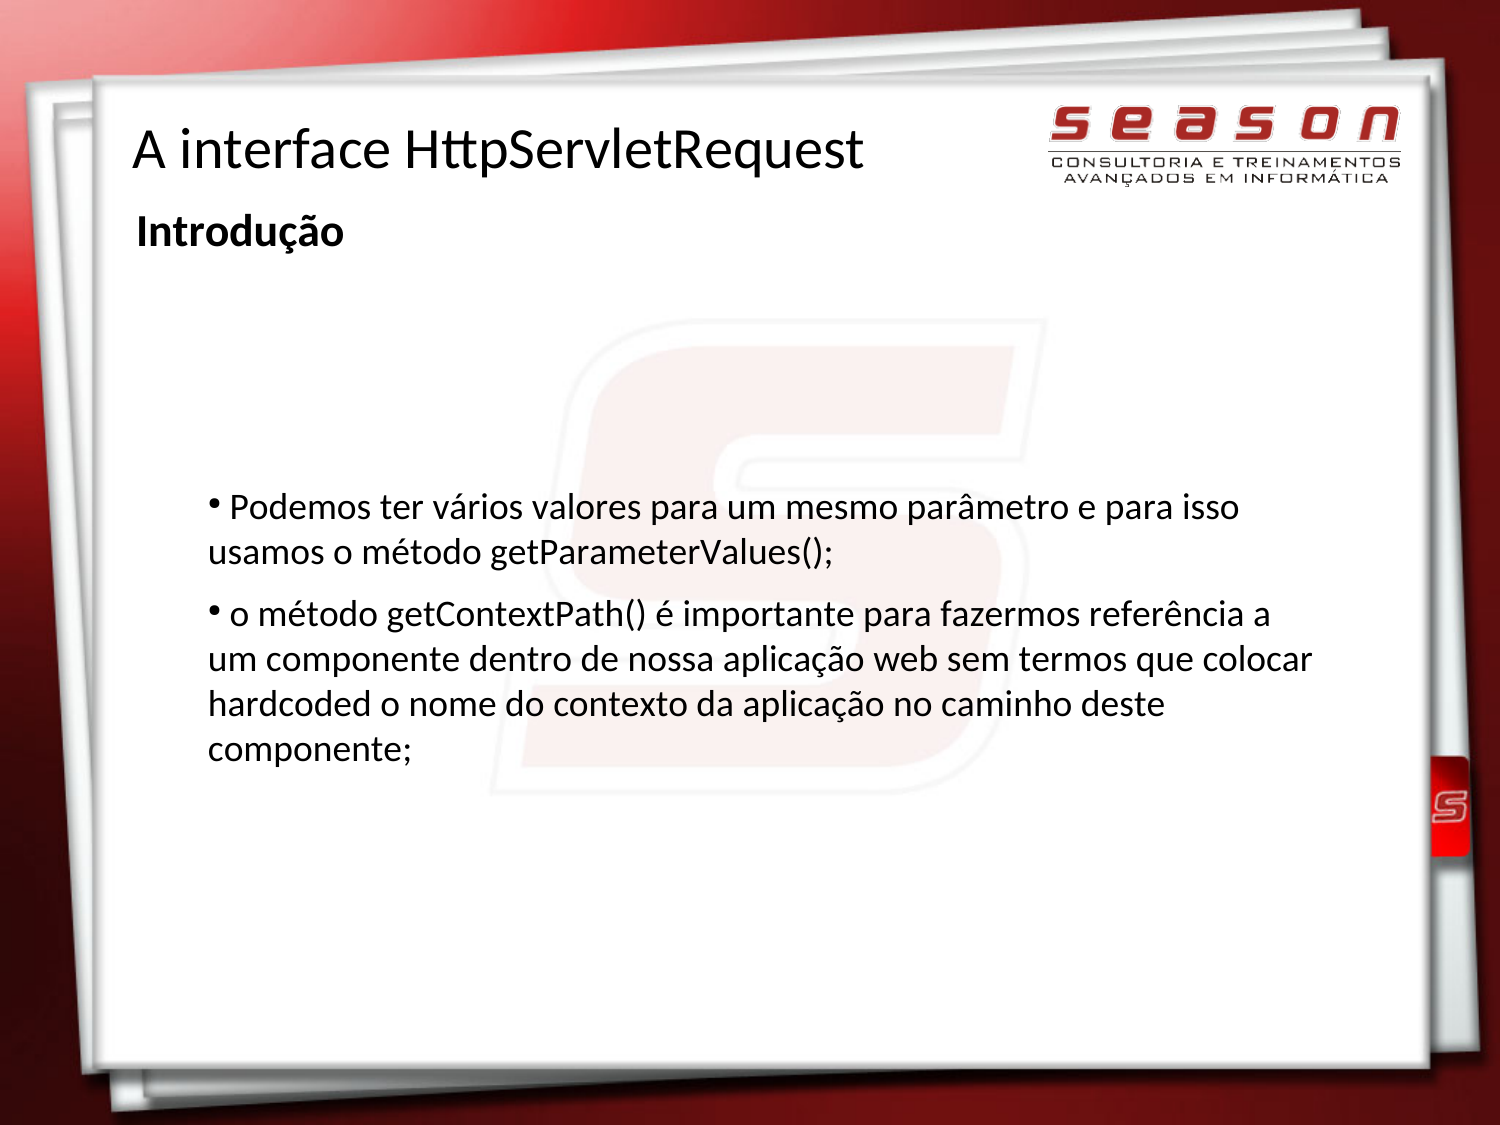

# A interface HttpServletRequest
Introdução
 Podemos ter vários valores para um mesmo parâmetro e para isso usamos o método getParameterValues();
 o método getContextPath() é importante para fazermos referência a um componente dentro de nossa aplicação web sem termos que colocar hardcoded o nome do contexto da aplicação no caminho deste componente;